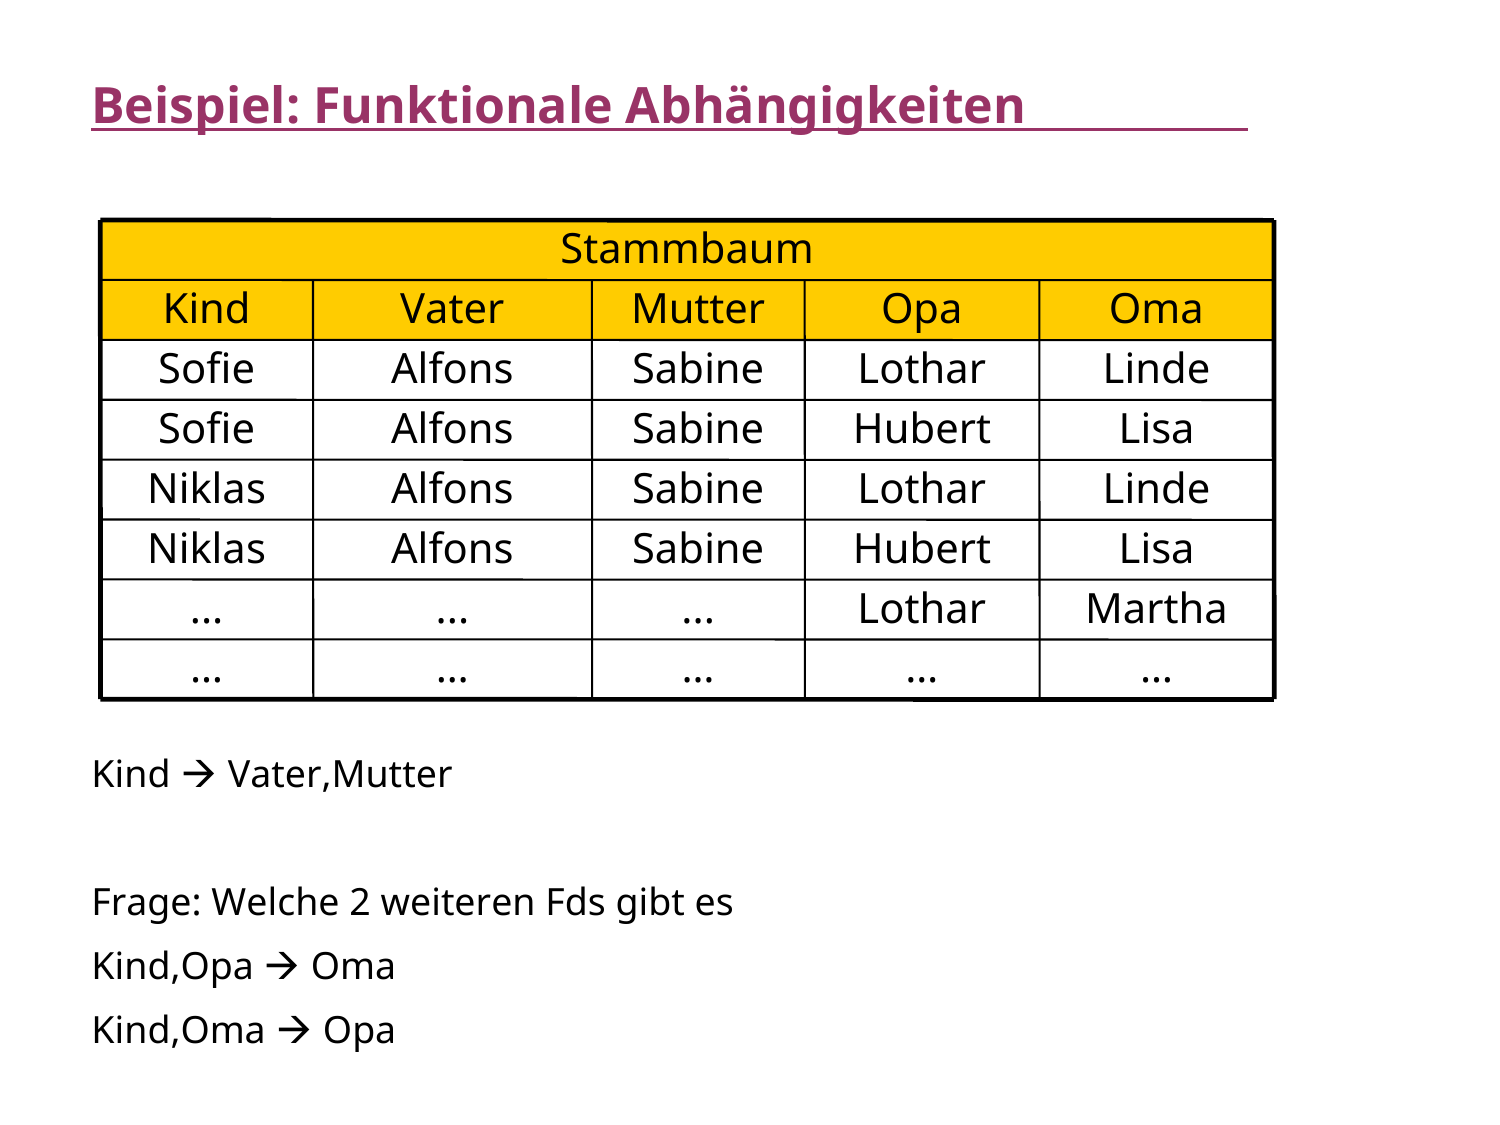

# Beispiel: Funktionale Abhängigkeiten
Stammbaum
Kind
Vater
Mutter
Opa
Oma
Sofie
Alfons
Sabine
Lothar
Linde
Sofie
Alfons
Sabine
Hubert
Lisa
Niklas
Alfons
Sabine
Lothar
Linde
Niklas
Alfons
Sabine
Hubert
Lisa
...
...
...
Lothar
Martha
…
…
…
…
…
Kind  Vater,Mutter
Frage: Welche 2 weiteren Fds gibt es
Kind,Opa  Oma
Kind,Oma  Opa